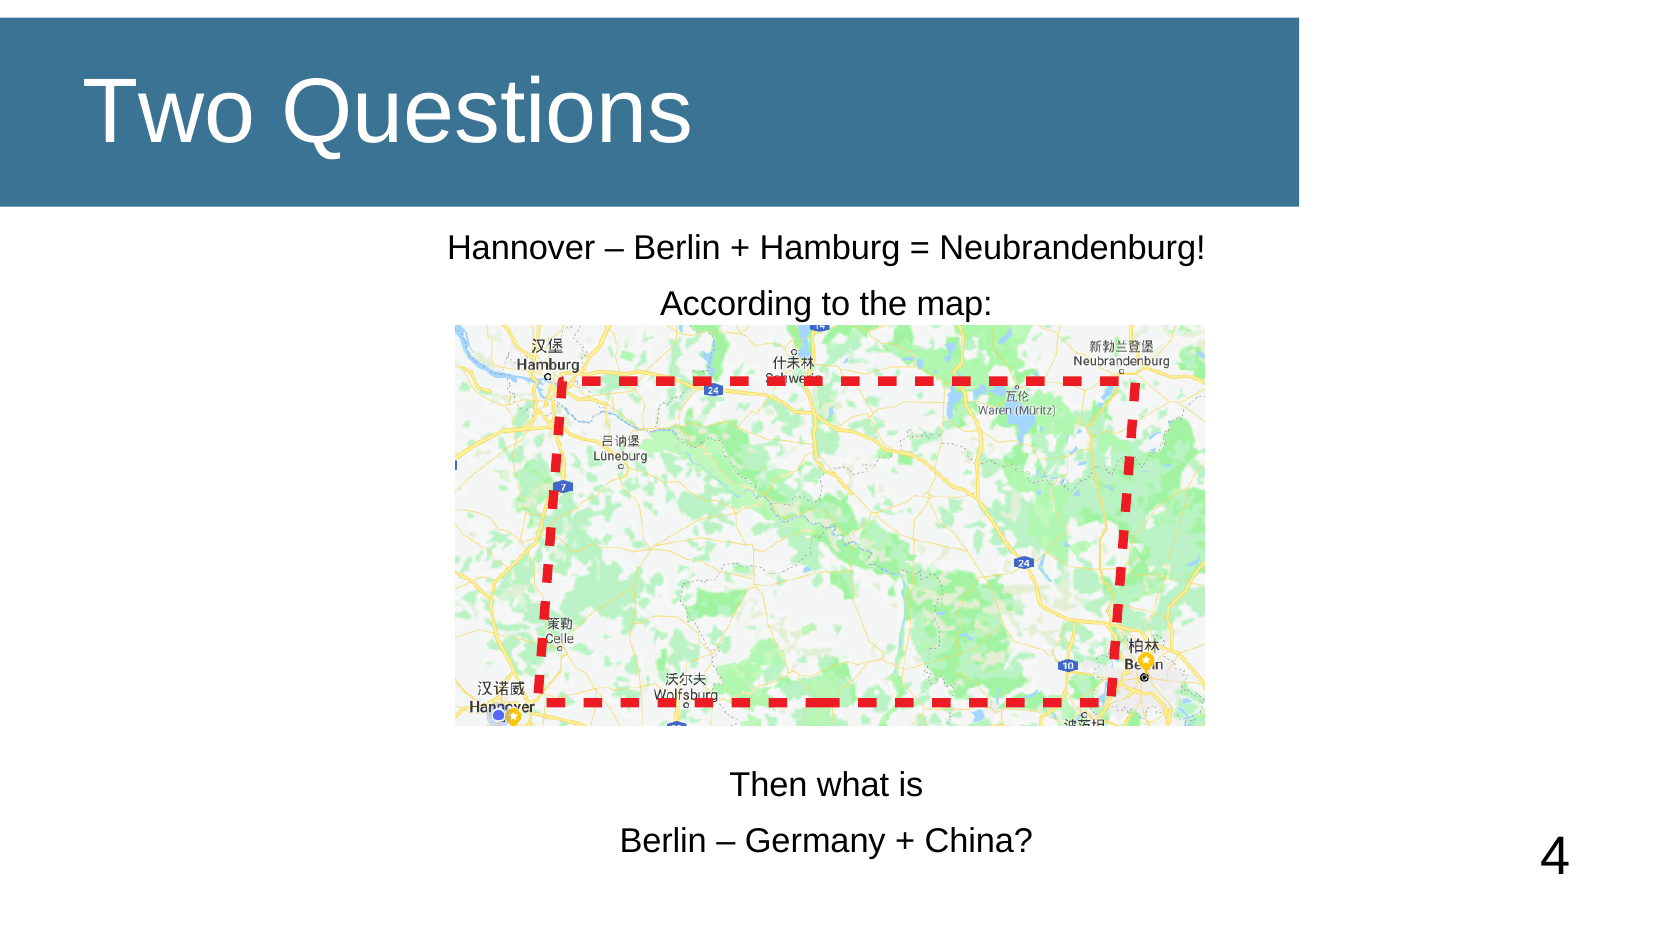

# Two Questions
Hannover – Berlin + Hamburg = Neubrandenburg!
According to the map:
Then what is
Berlin – Germany + China?